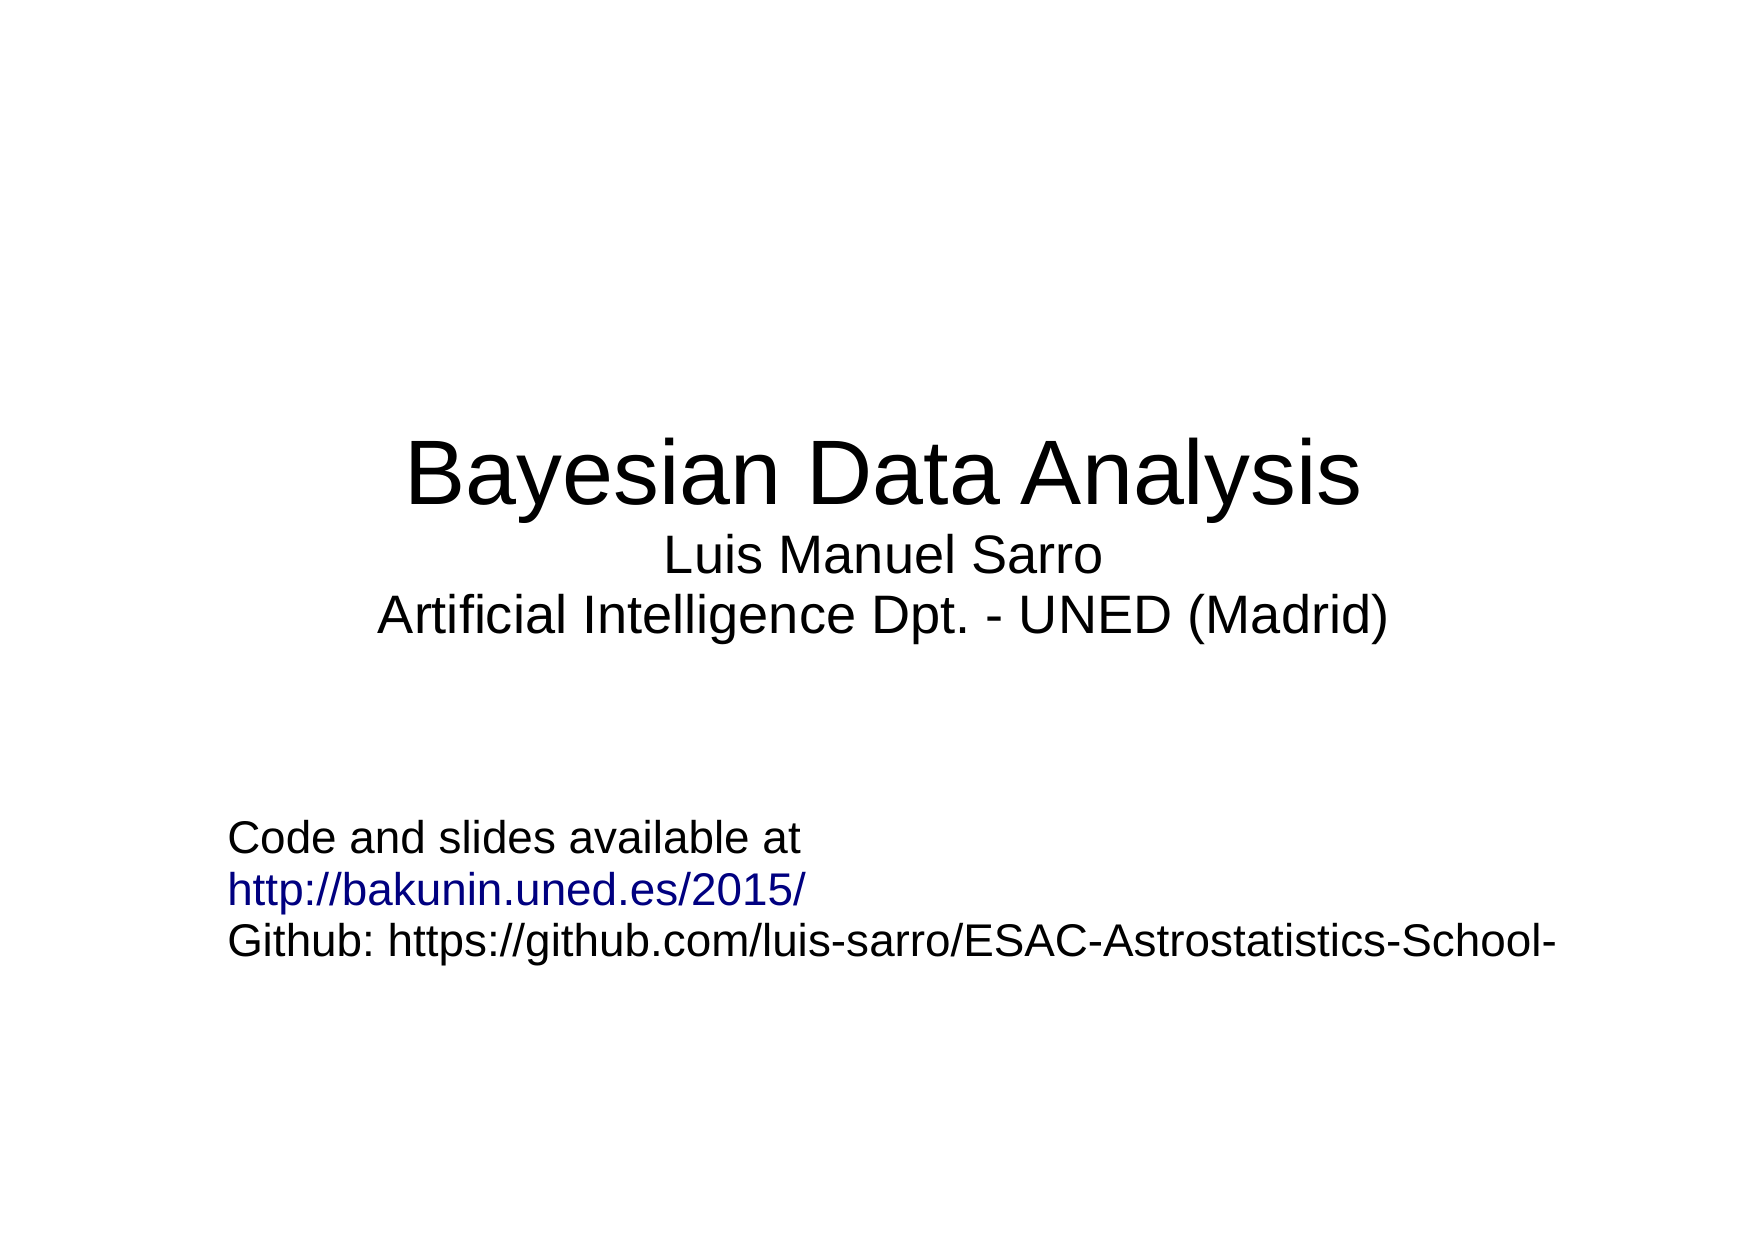

Bayesian Data Analysis
Luis Manuel Sarro
Artificial Intelligence Dpt. - UNED (Madrid)
Code and slides available at
http://bakunin.uned.es/2015/
Github: https://github.com/luis-sarro/ESAC-Astrostatistics-School-